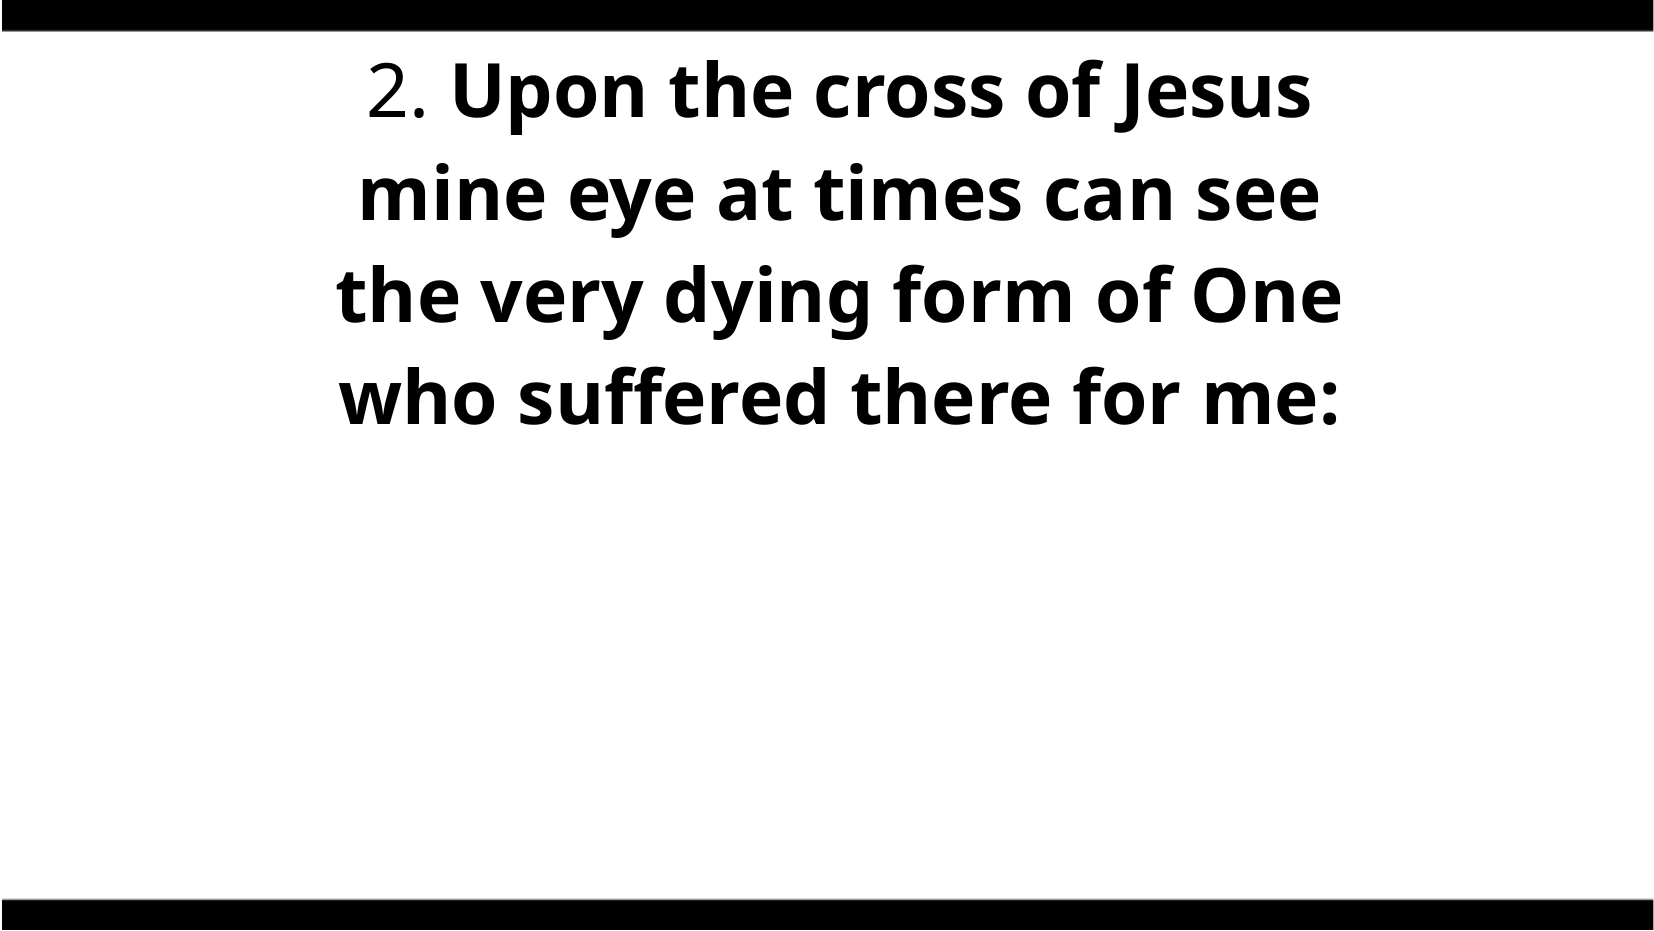

2. Upon the cross of Jesus
mine eye at times can see
the very dying form of One
who suffered there for me: